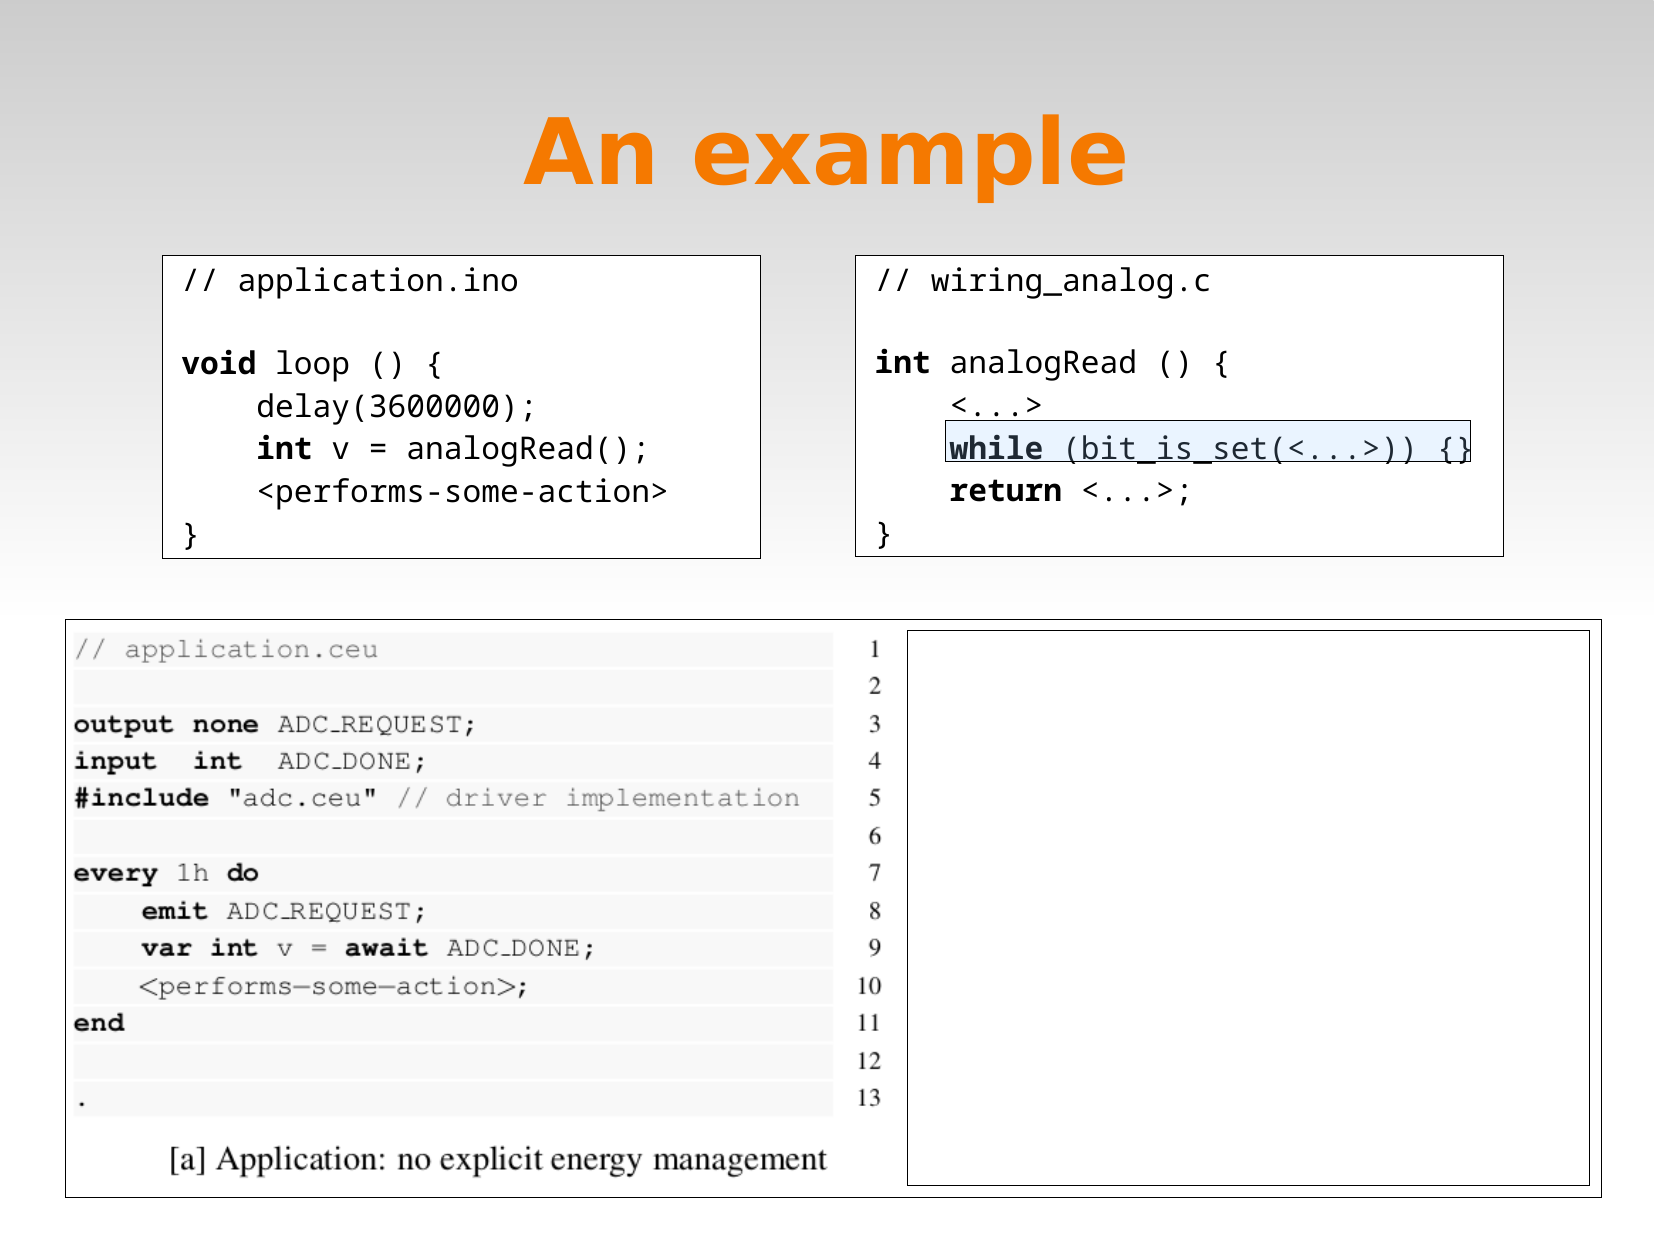

# An example
 // application.ino
 void loop () {
 delay(3600000);
 int v = analogRead();
 <performs-some-action>
 }
 // wiring_analog.c
 int analogRead () {
 <...>
 while (bit_is_set(<...>)) {}
 return <...>;
 }